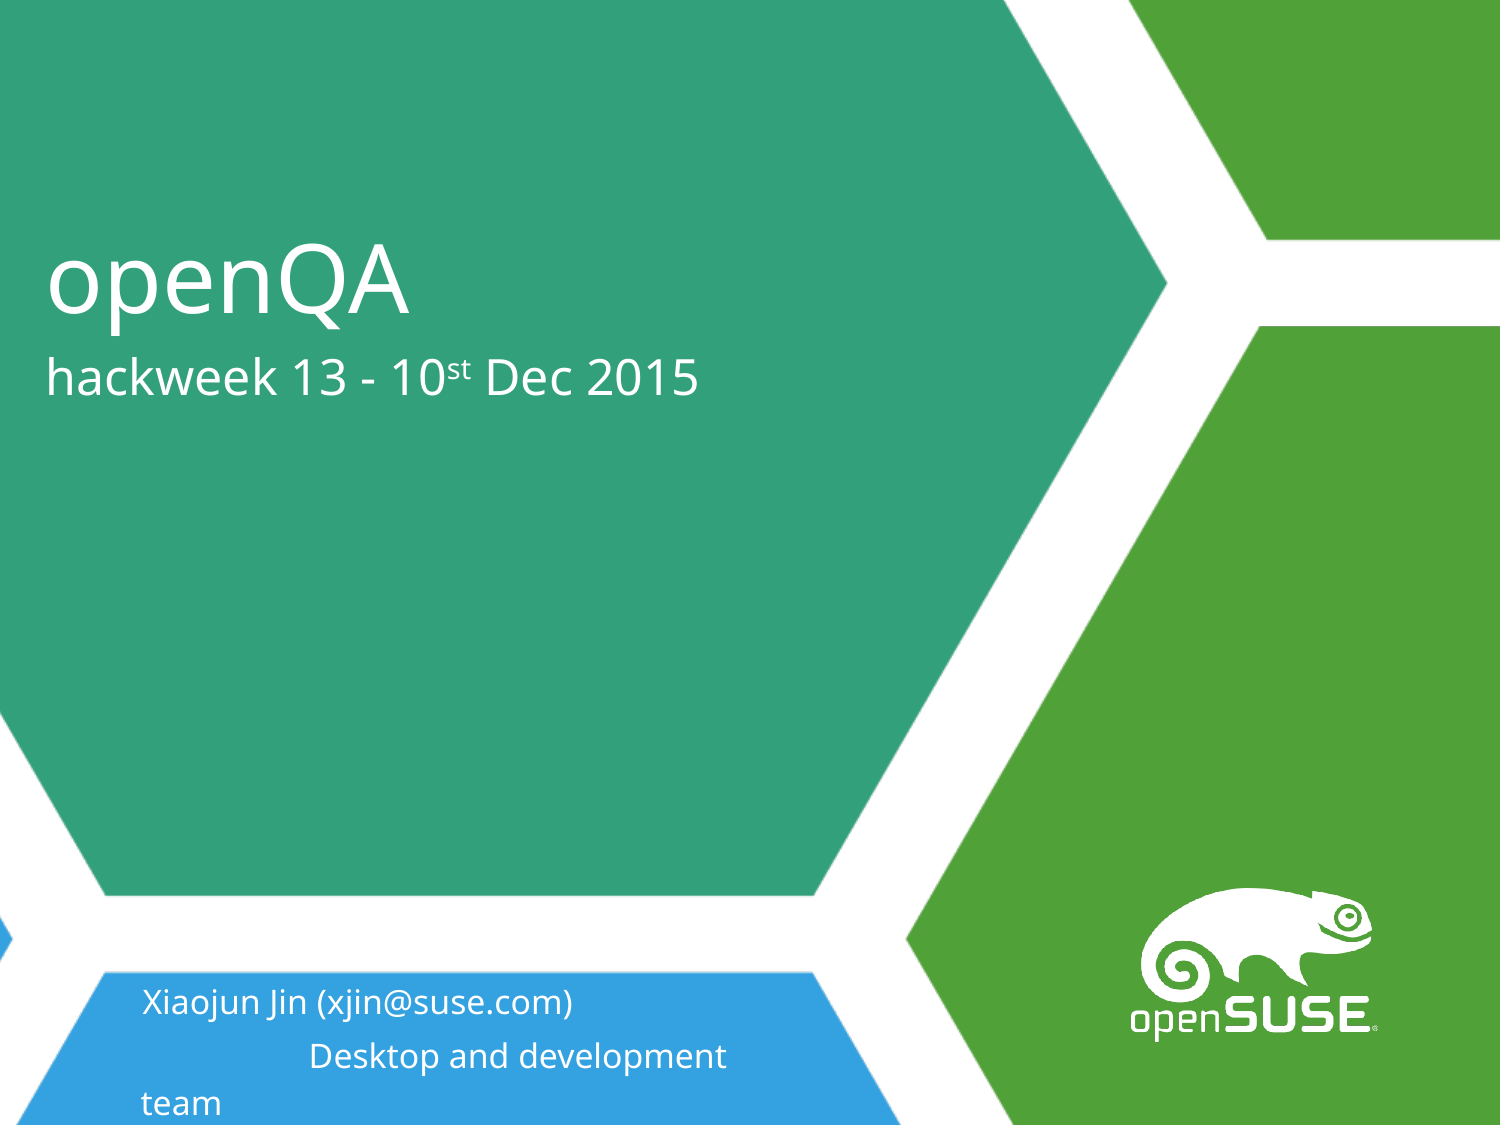

# openQA hackweek 13 - 10st Dec 2015
Xiaojun Jin (xjin@suse.com)
 Desktop and development team